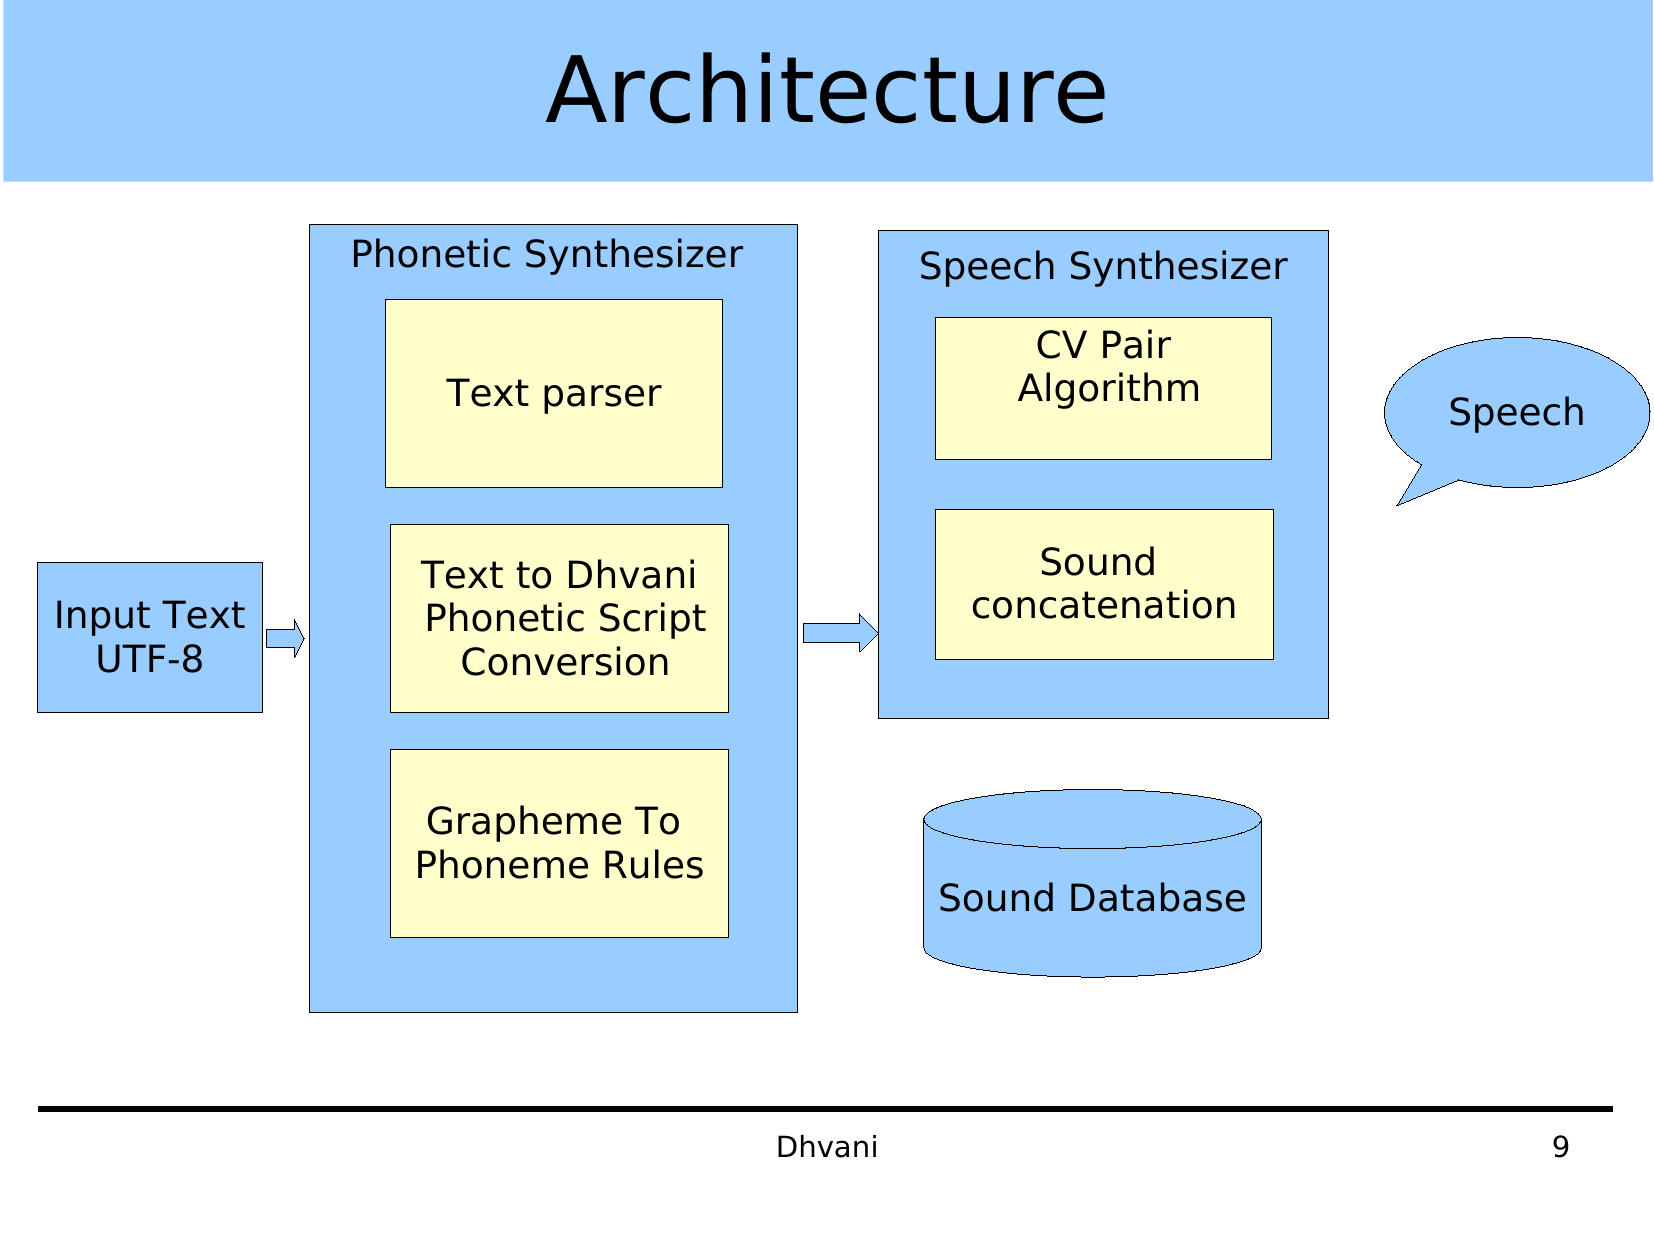

# Architecture
Phonetic Synthesizer
Speech Synthesizer
Text parser
CV Pair
 Algorithm
Speech
Sound
concatenation
Text to Dhvani
 Phonetic Script
 Conversion
Input Text
UTF-8
Grapheme To
Phoneme Rules
Sound Database
Dhvani
9